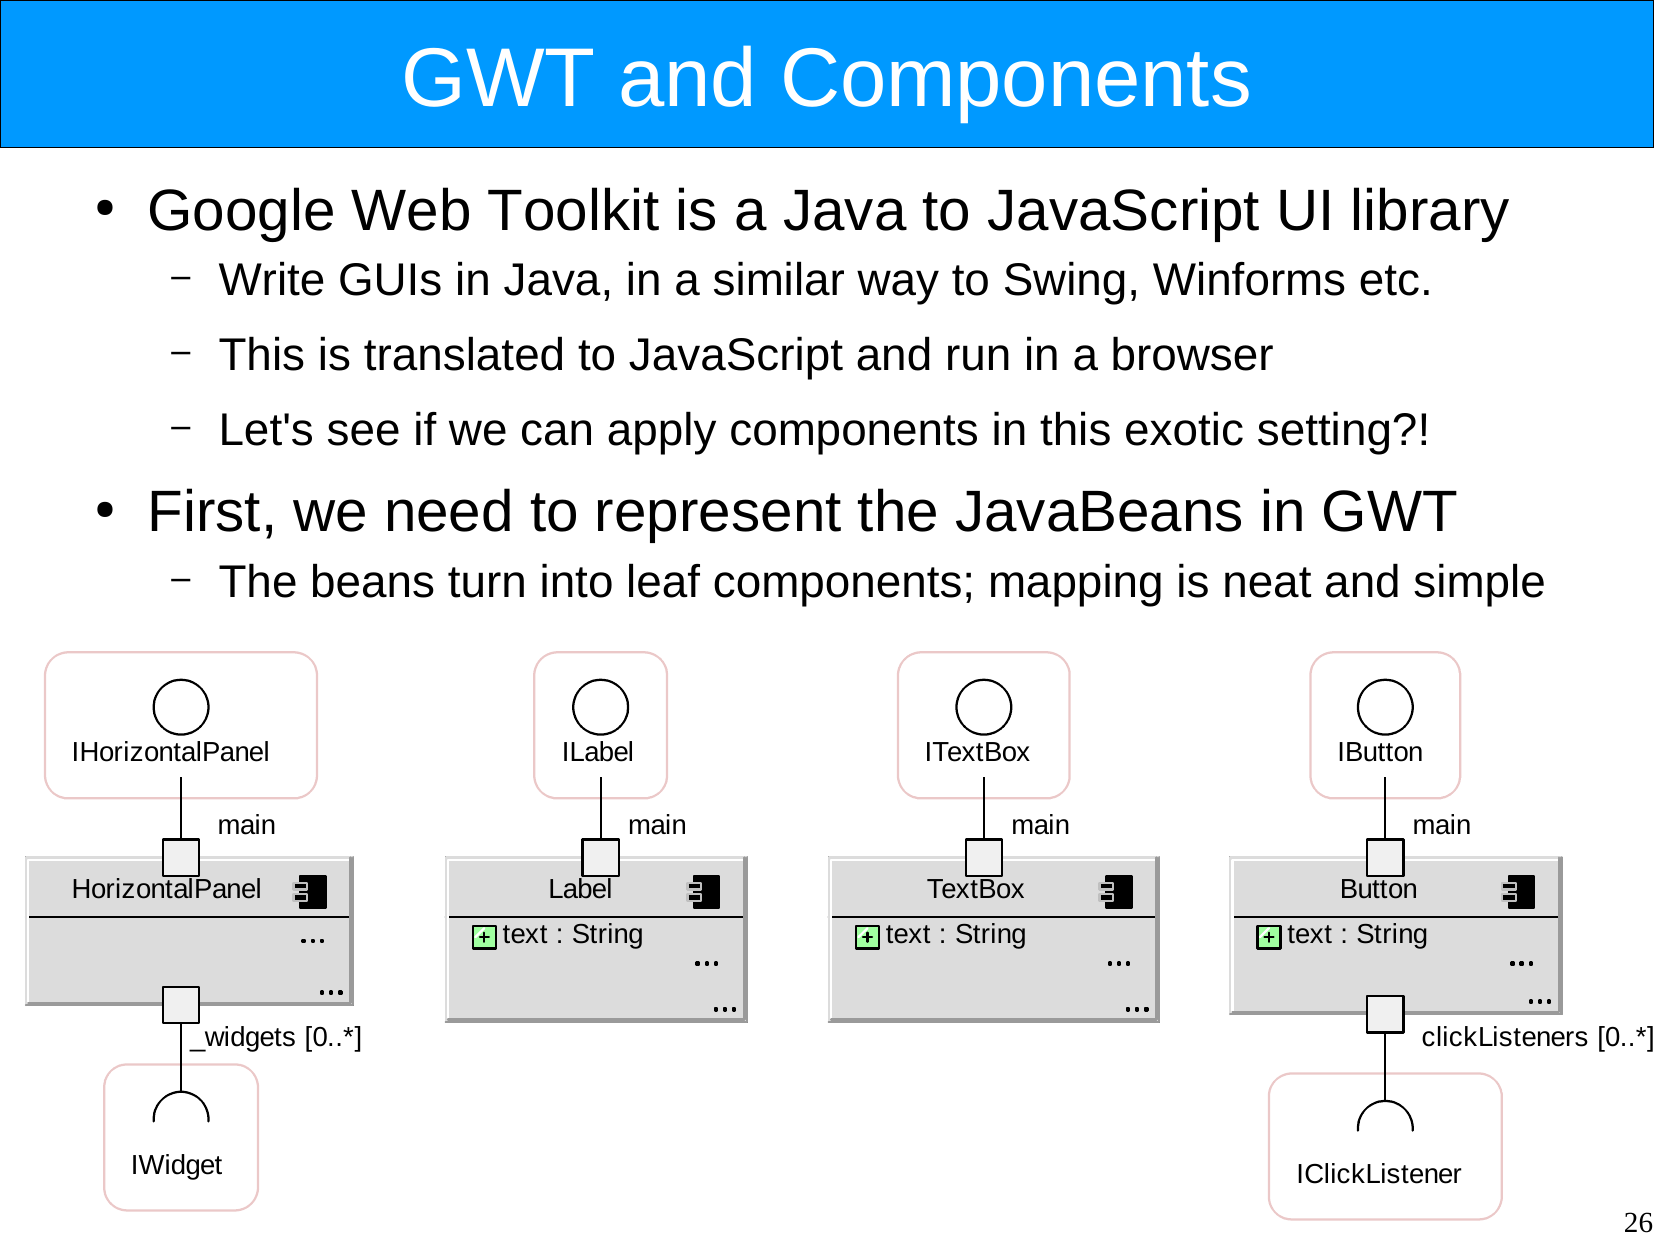

# GWT and Components
Google Web Toolkit is a Java to JavaScript UI library
Write GUIs in Java, in a similar way to Swing, Winforms etc.
This is translated to JavaScript and run in a browser
Let's see if we can apply components in this exotic setting?!
First, we need to represent the JavaBeans in GWT
The beans turn into leaf components; mapping is neat and simple
26